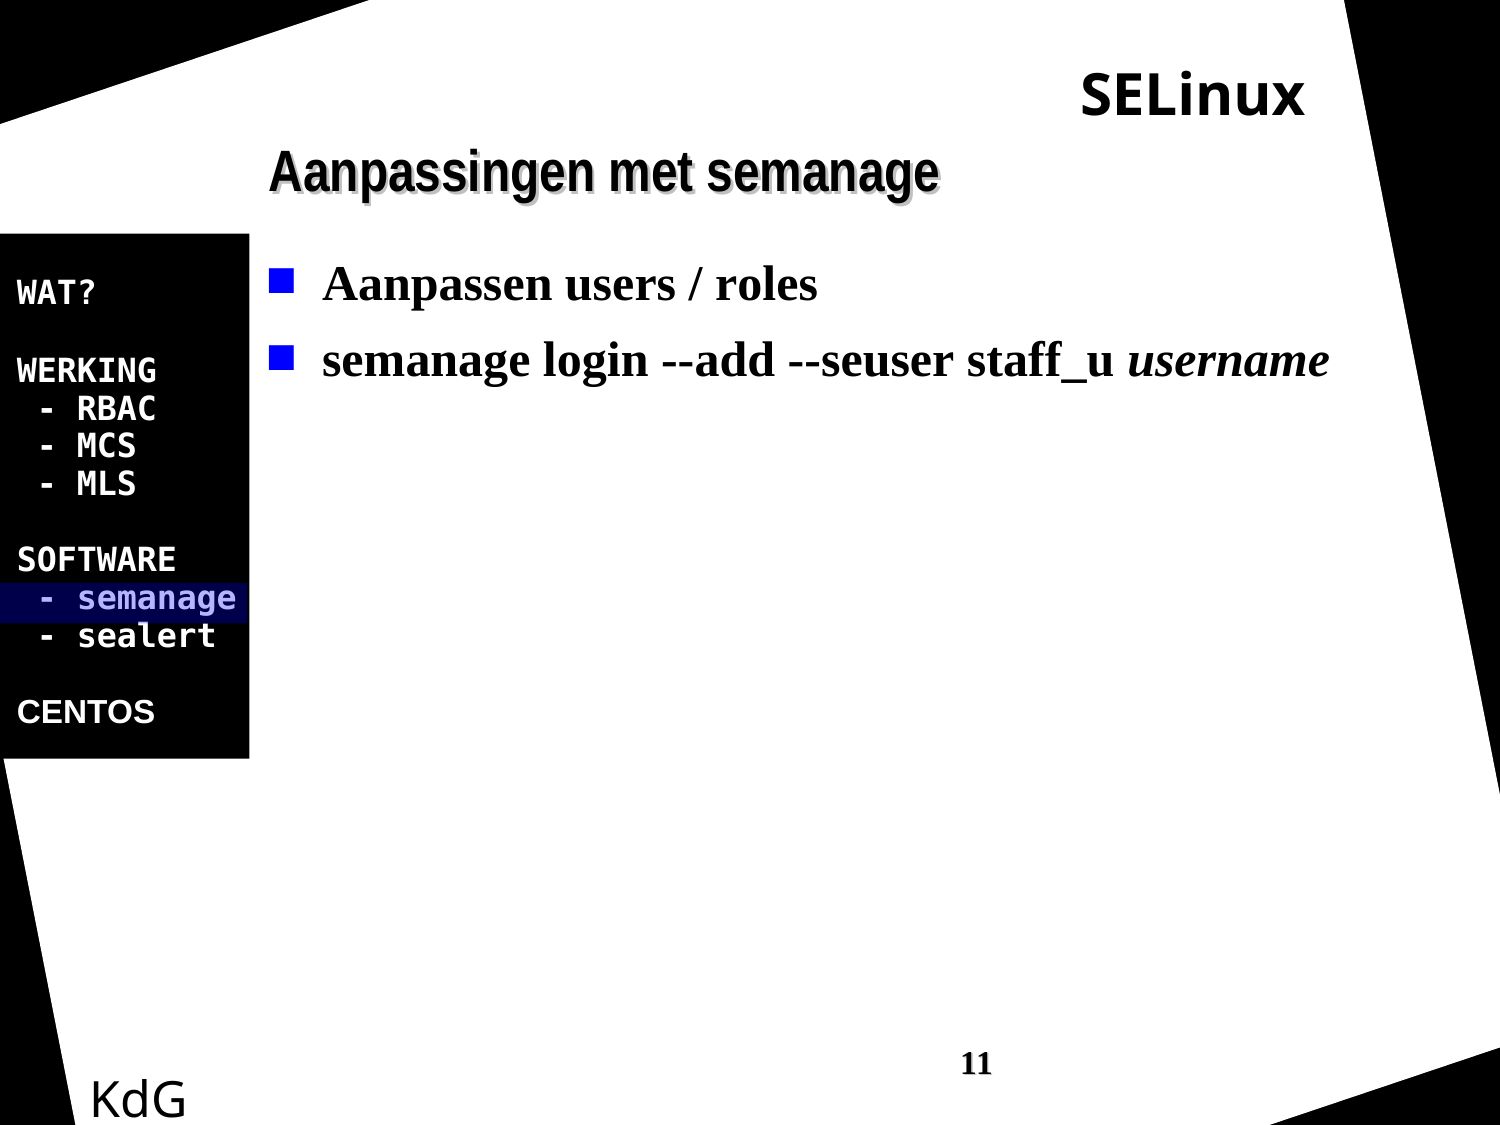

# Aanpassingen met semanage
Aanpassen users / roles
semanage login --add --seuser staff_u username